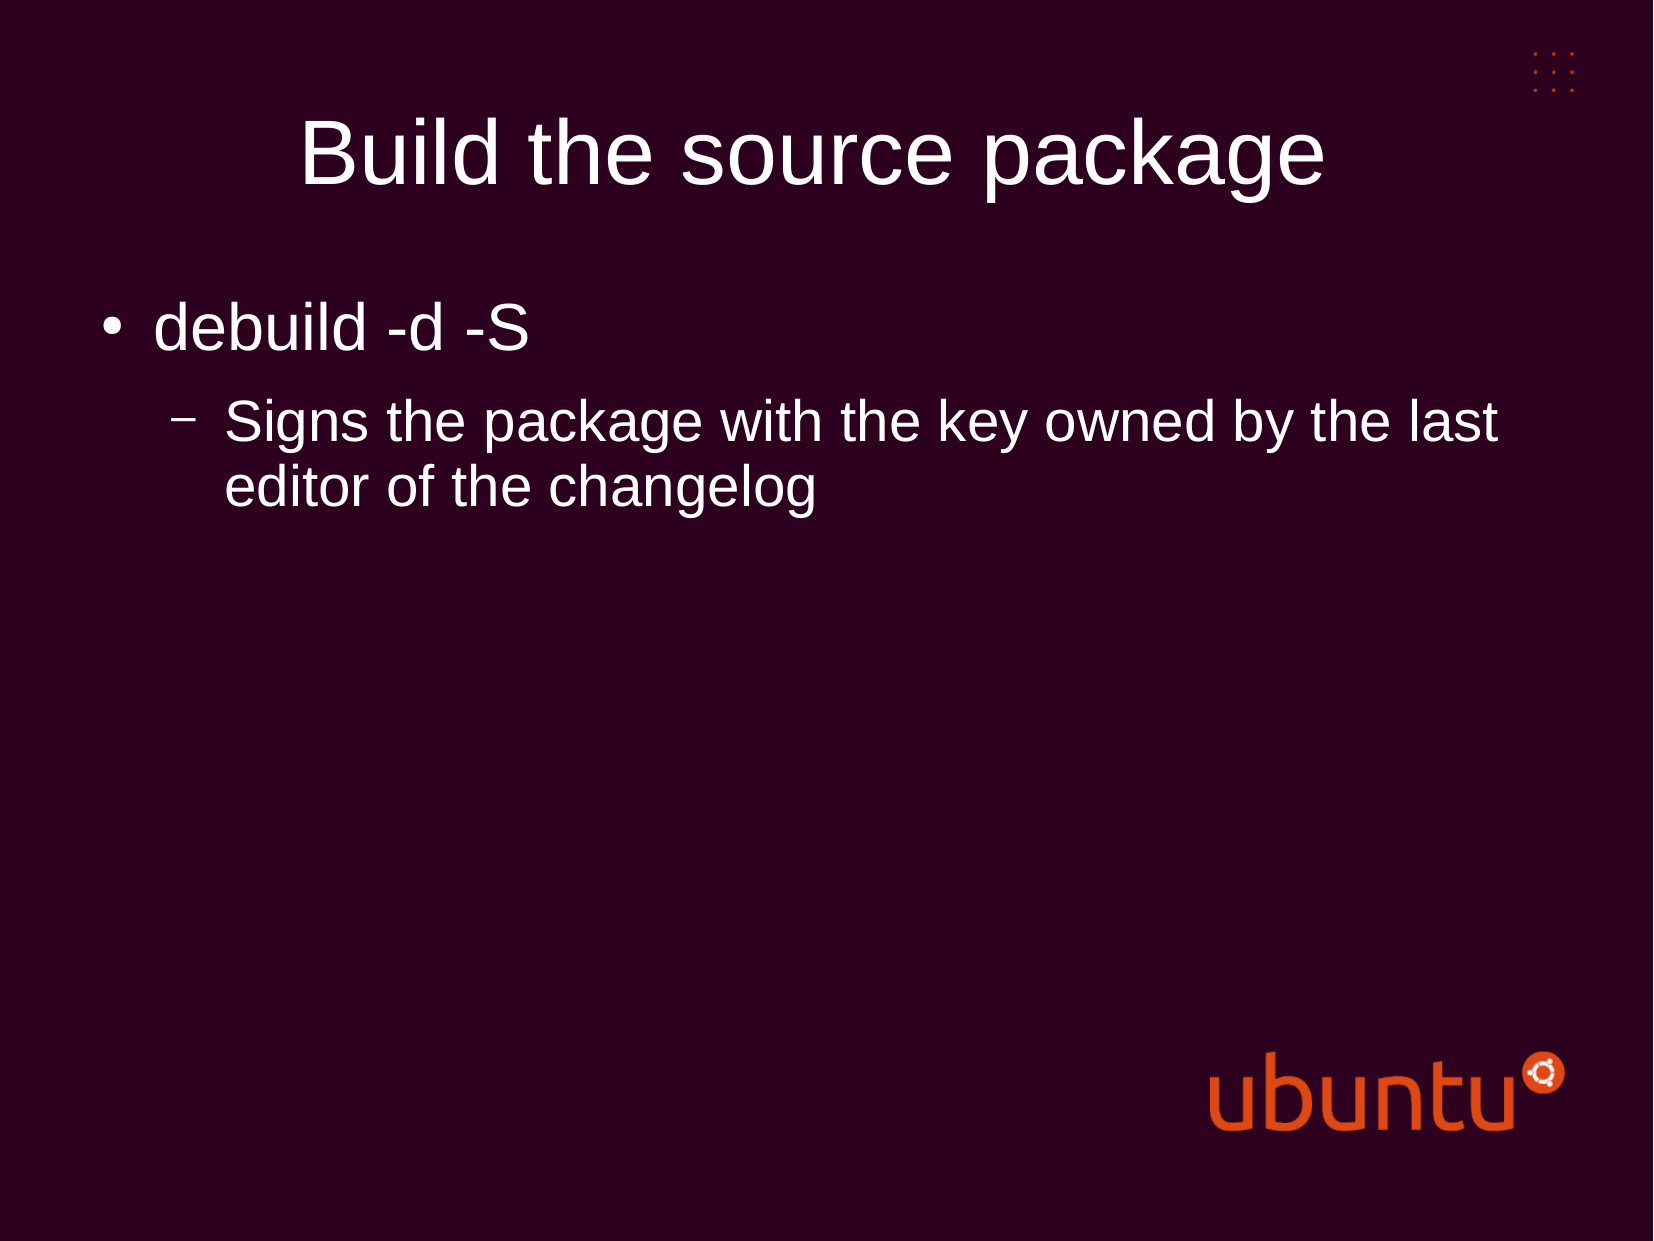

# Build the source package
debuild -d -S
Signs the package with the key owned by the last editor of the changelog